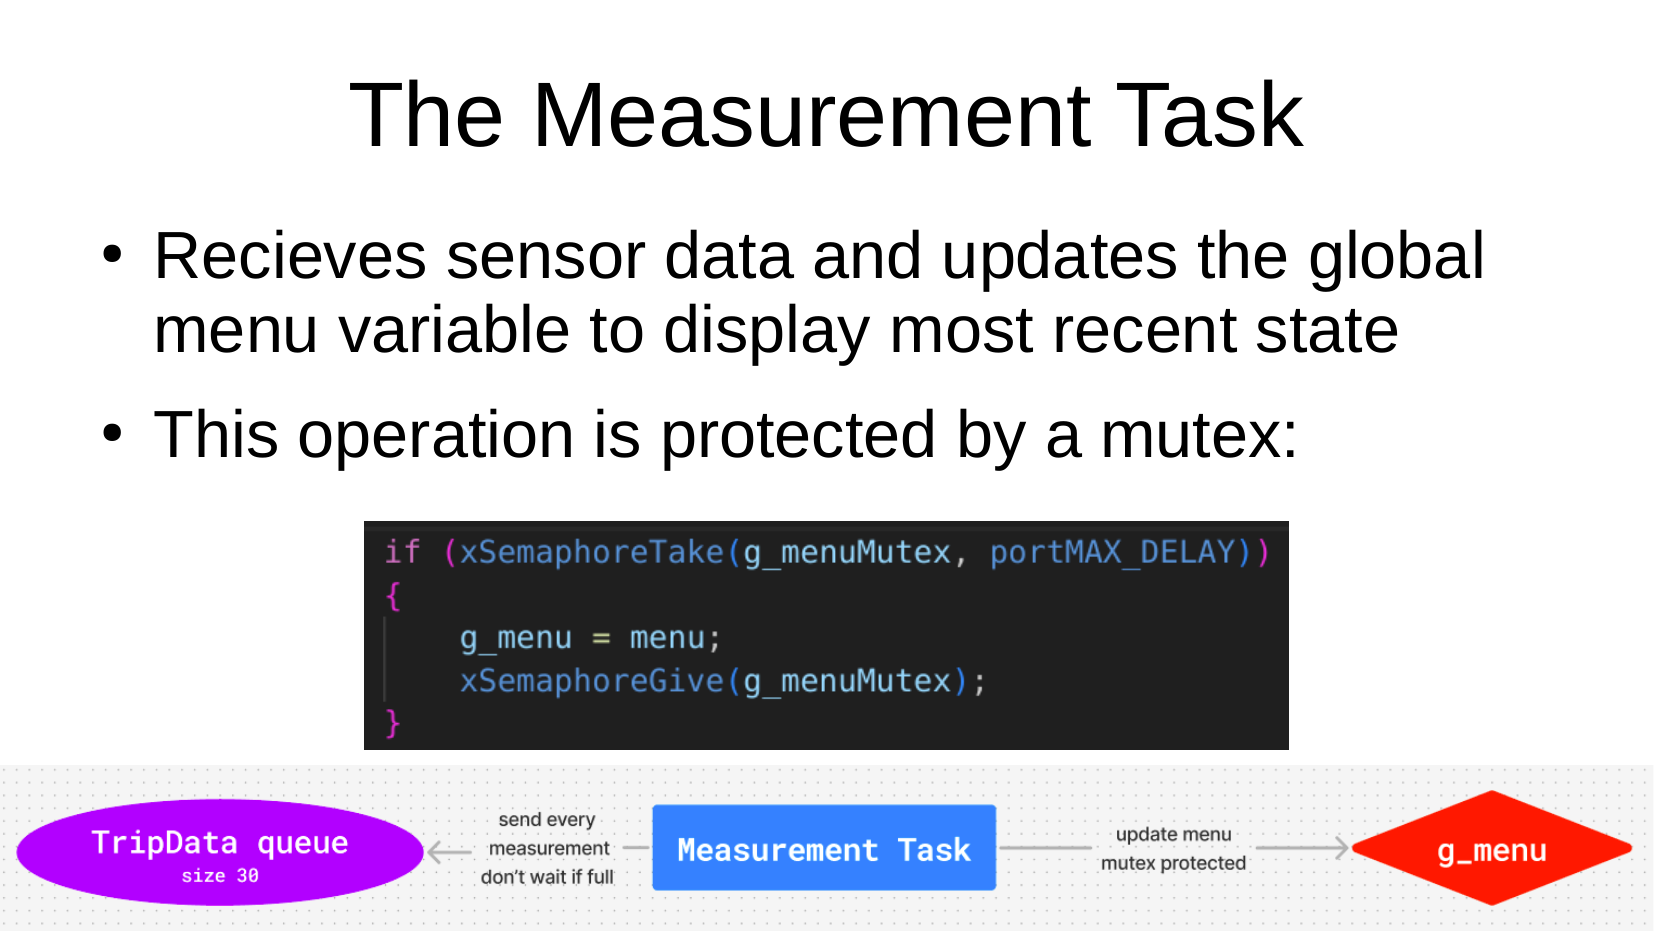

# The Measurement Task
Recieves sensor data and updates the global menu variable to display most recent state
This operation is protected by a mutex: